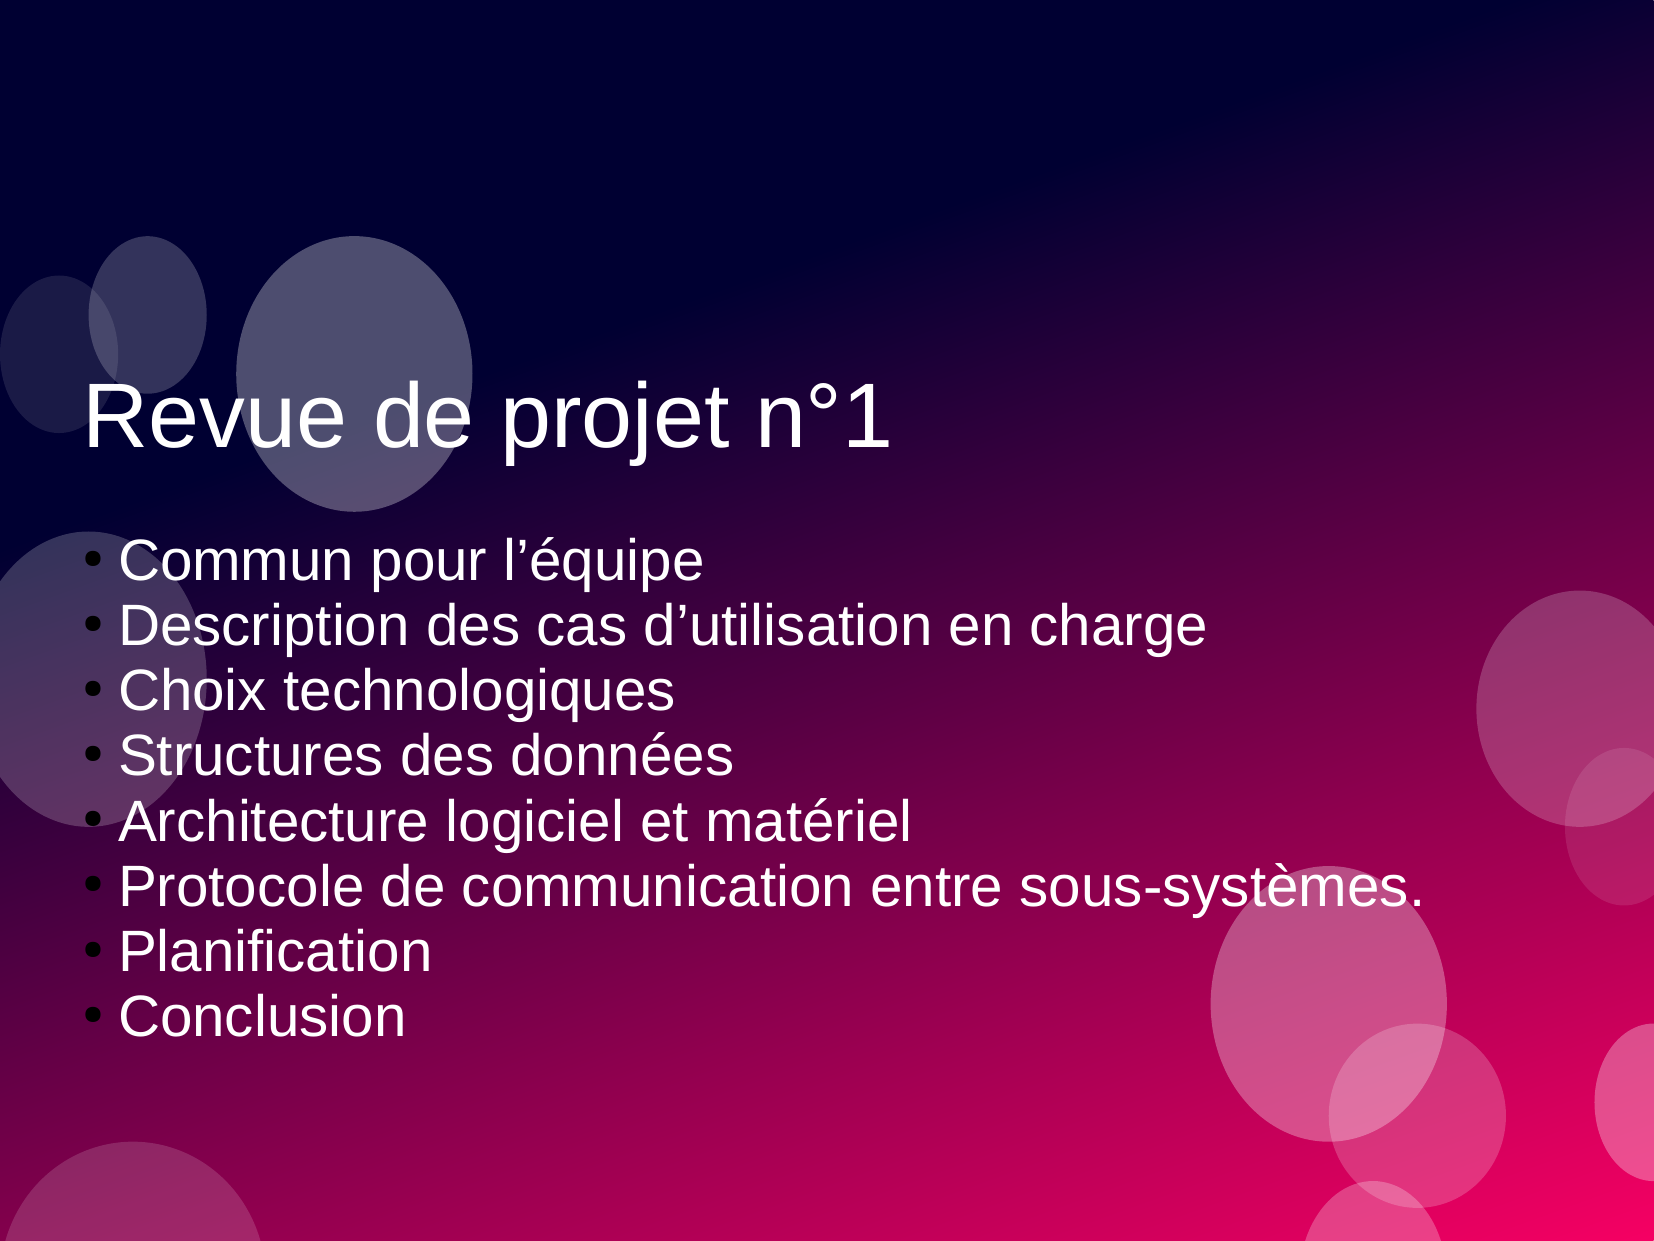

# Revue de projet n°1
Commun pour l’équipe
Description des cas d’utilisation en charge
Choix technologiques
Structures des données
Architecture logiciel et matériel
Protocole de communication entre sous-systèmes.
Planification
Conclusion